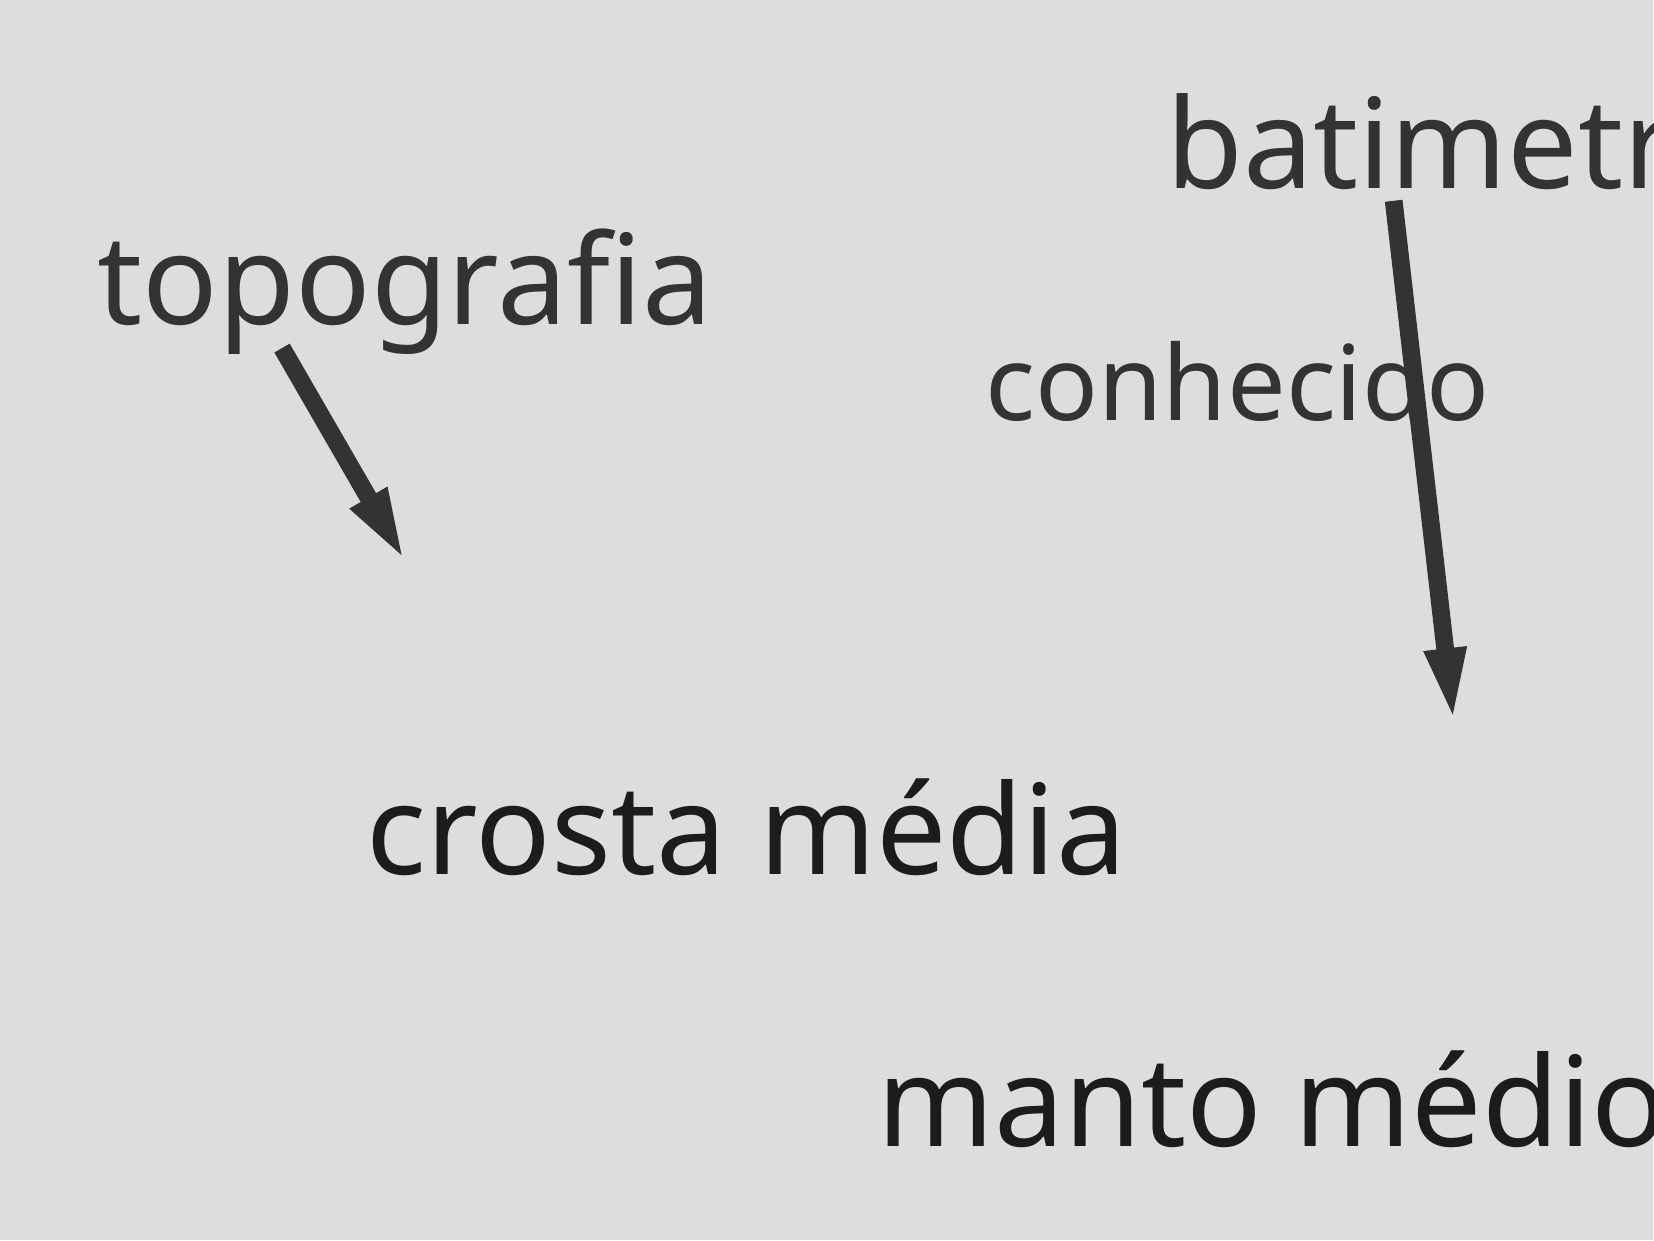

batimetria
topografia
conhecido
crosta média
manto médio